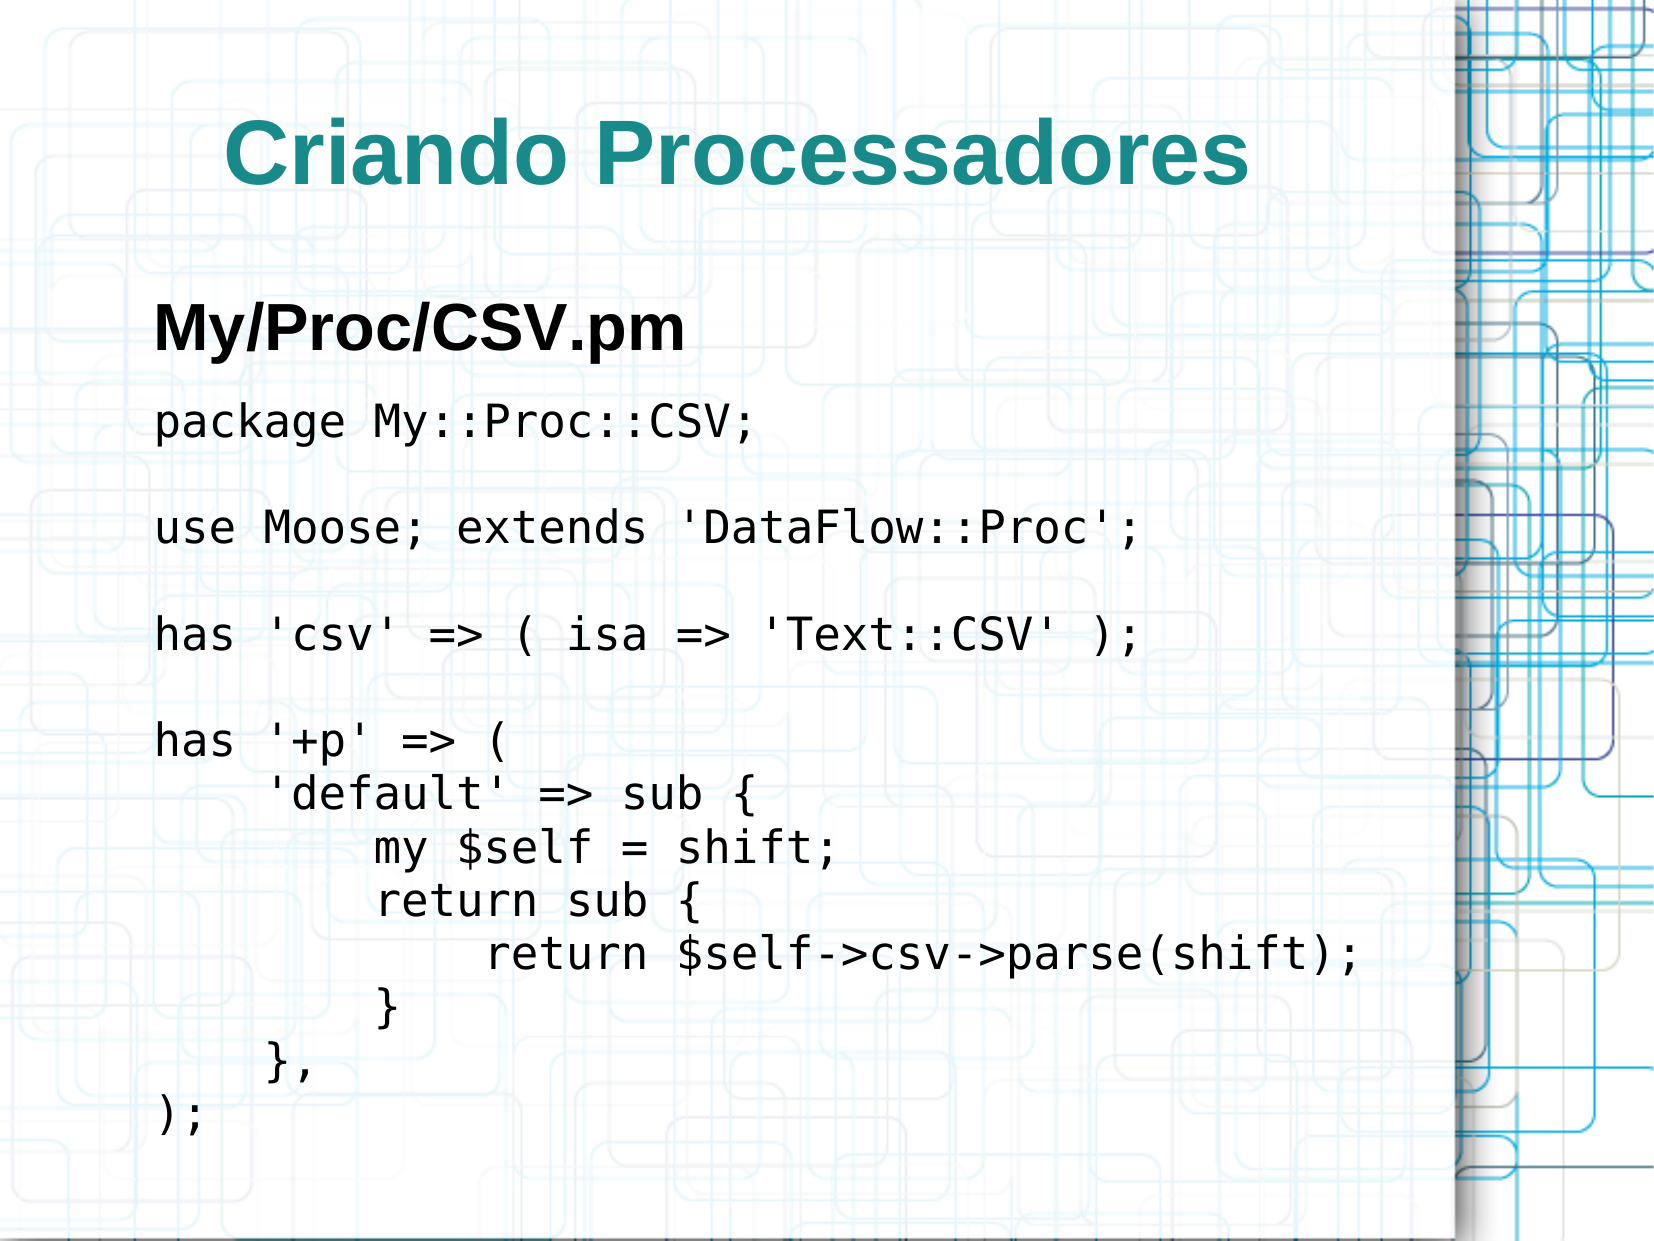

# Criando Processadores
My/Proc/CSV.pm
package My::Proc::CSV;
use Moose; extends 'DataFlow::Proc';
has 'csv' => ( isa => 'Text::CSV' );
has '+p' => (
 'default' => sub {
 my $self = shift;
 return sub {
 return $self->csv->parse(shift);
 }
 },
);